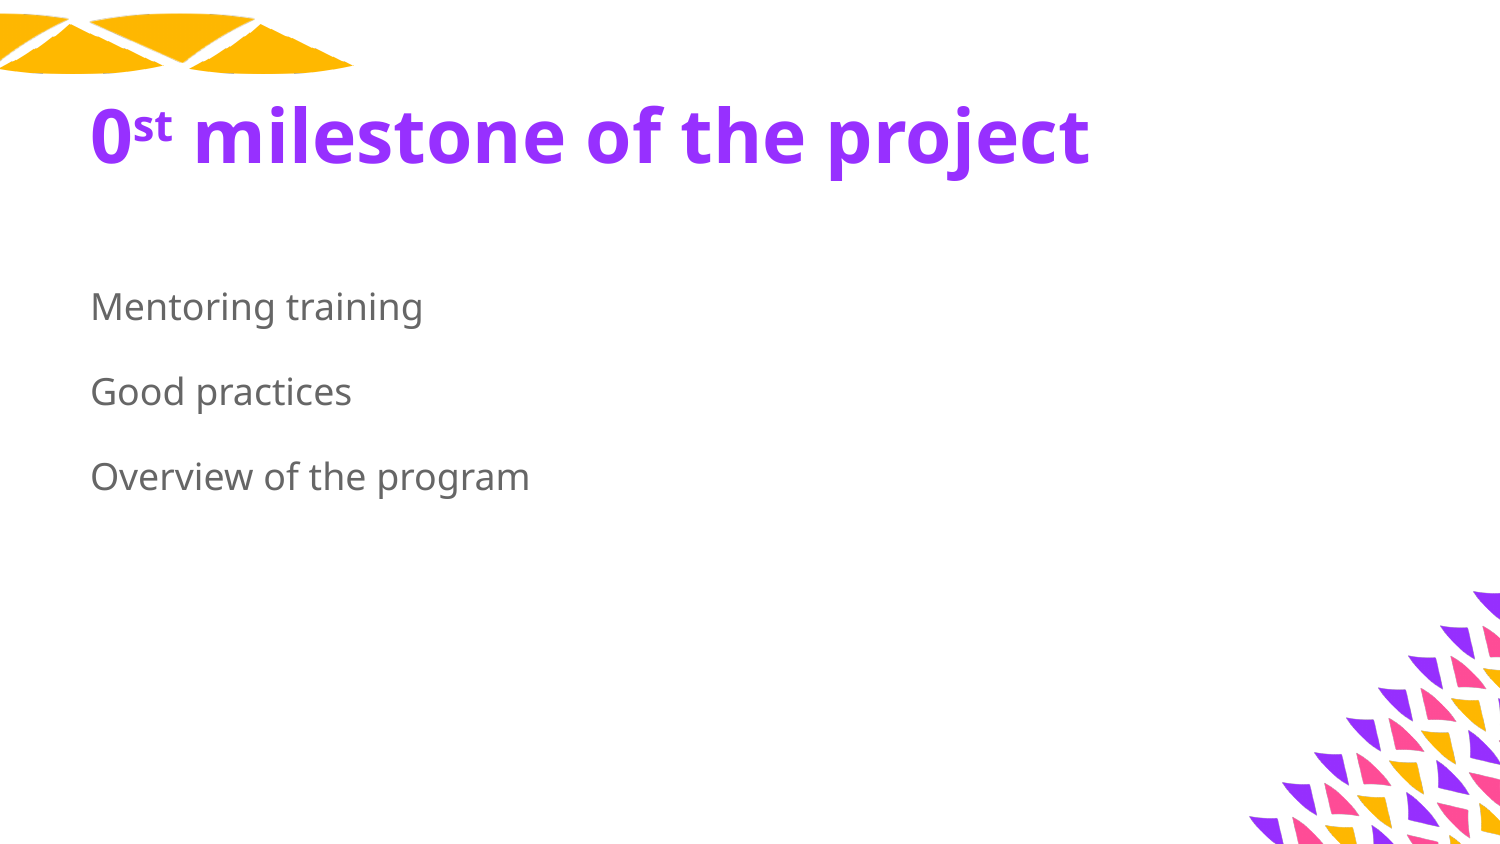

# 0st milestone of the project
Mentoring training
Good practices
Overview of the program